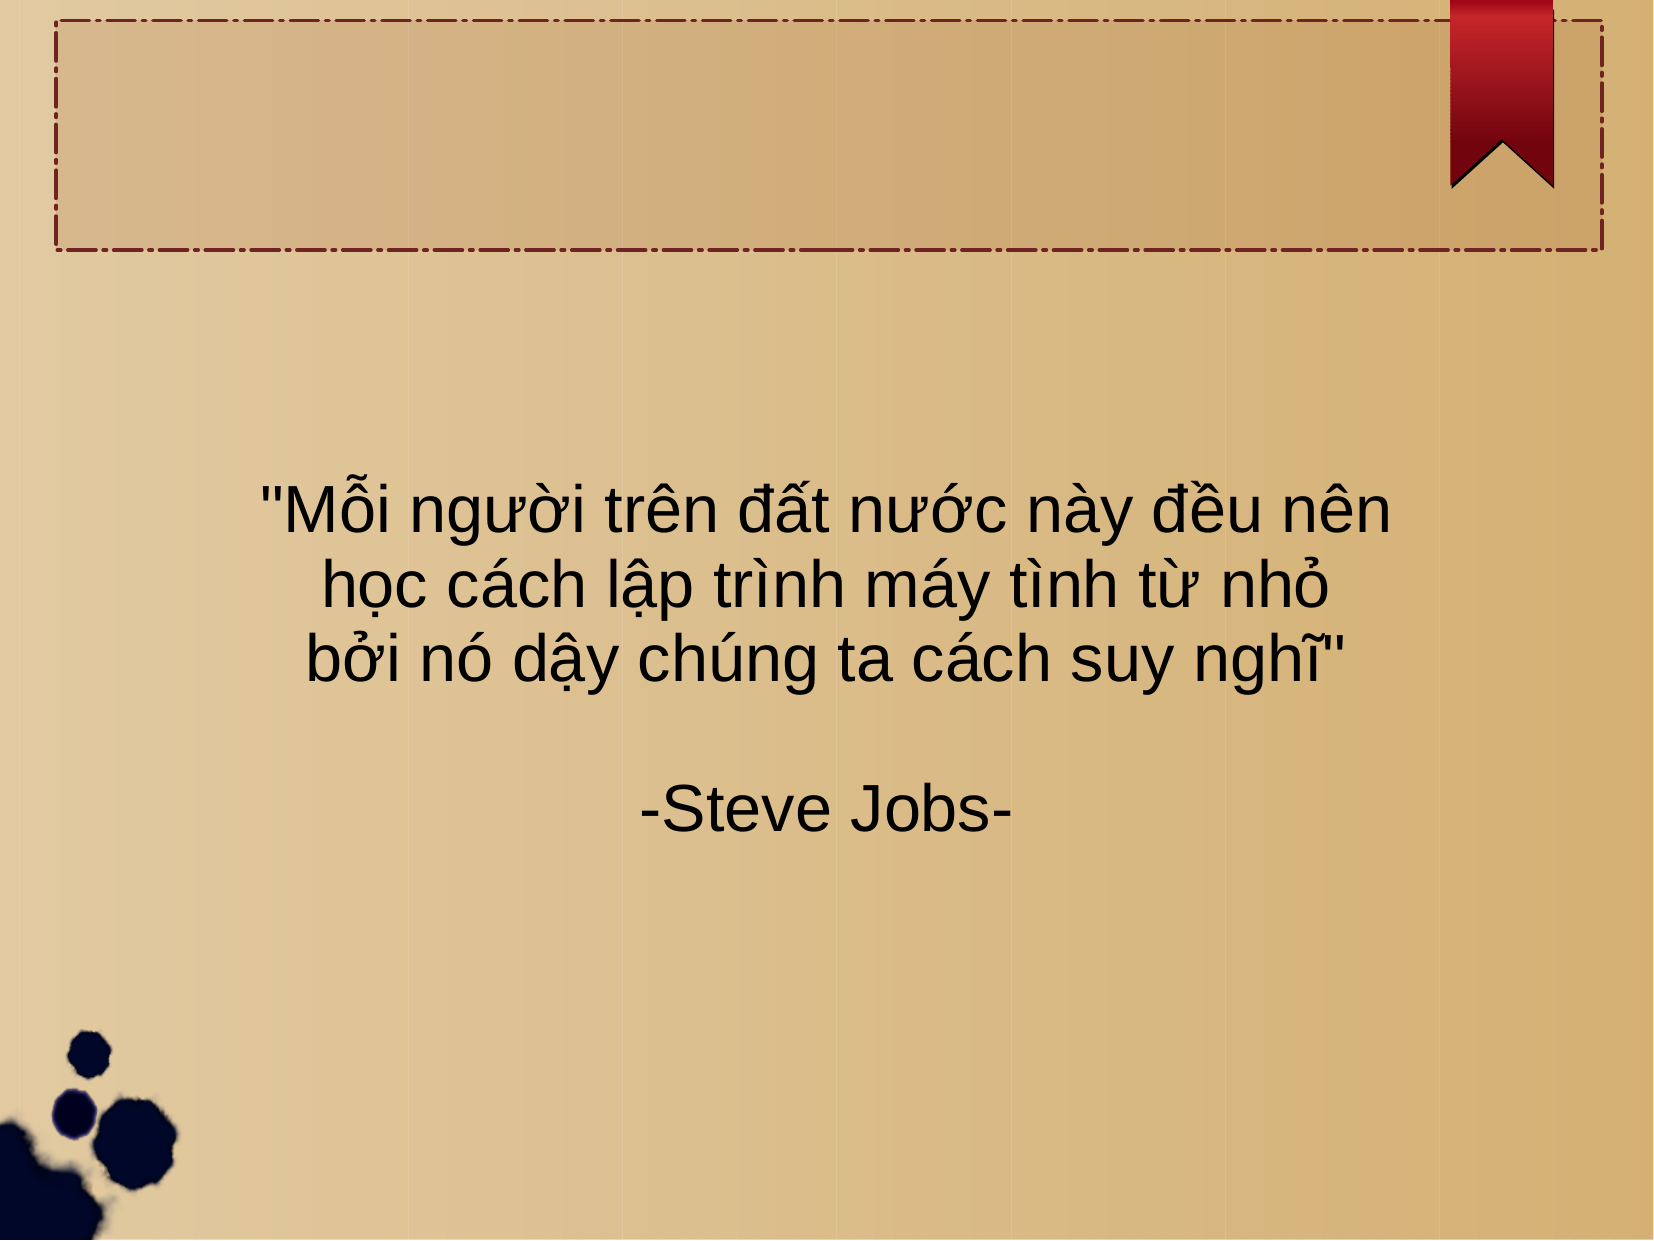

#
"Mỗi người trên đất nước này đều nên
học cách lập trình máy tình từ nhỏ
bởi nó dậy chúng ta cách suy nghĩ"
-Steve Jobs-